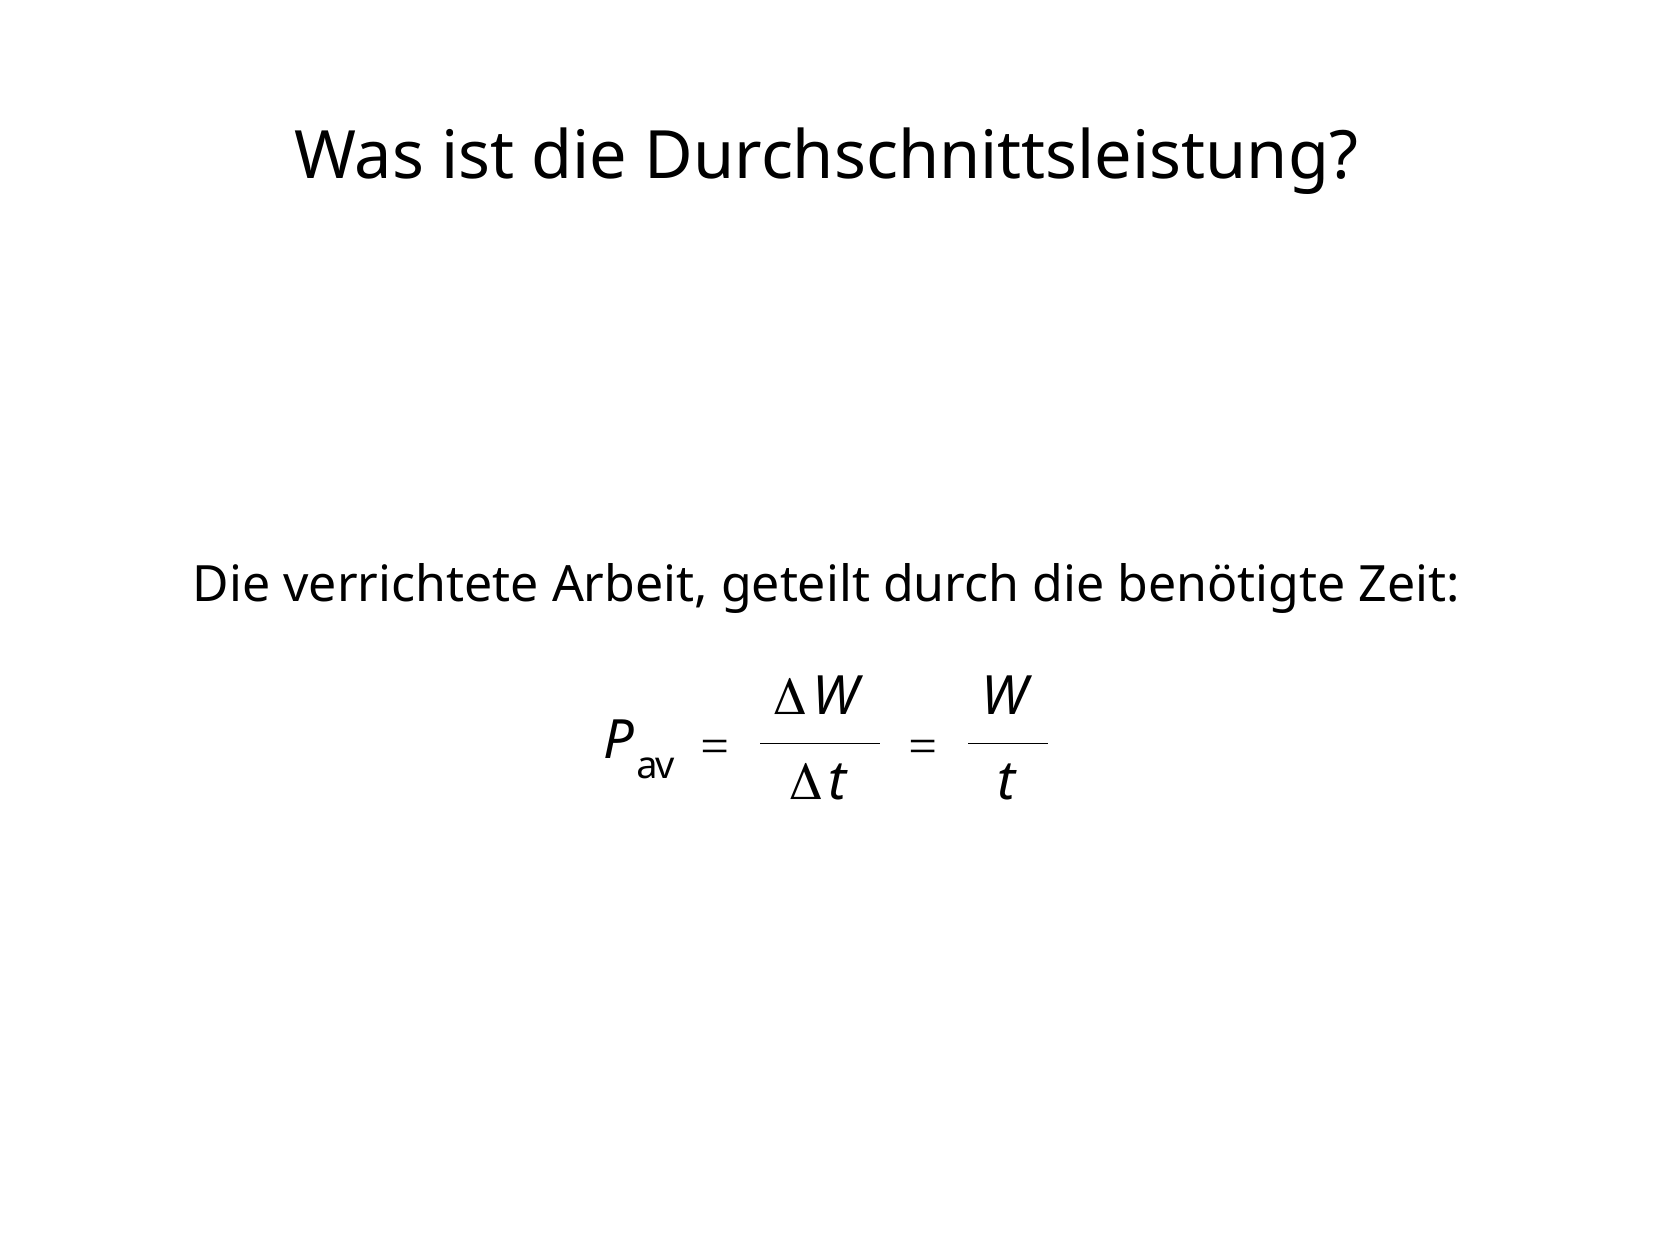

# Was ist die Durchschnittsleistung?
Die verrichtete Arbeit, geteilt durch die benötigte Zeit: